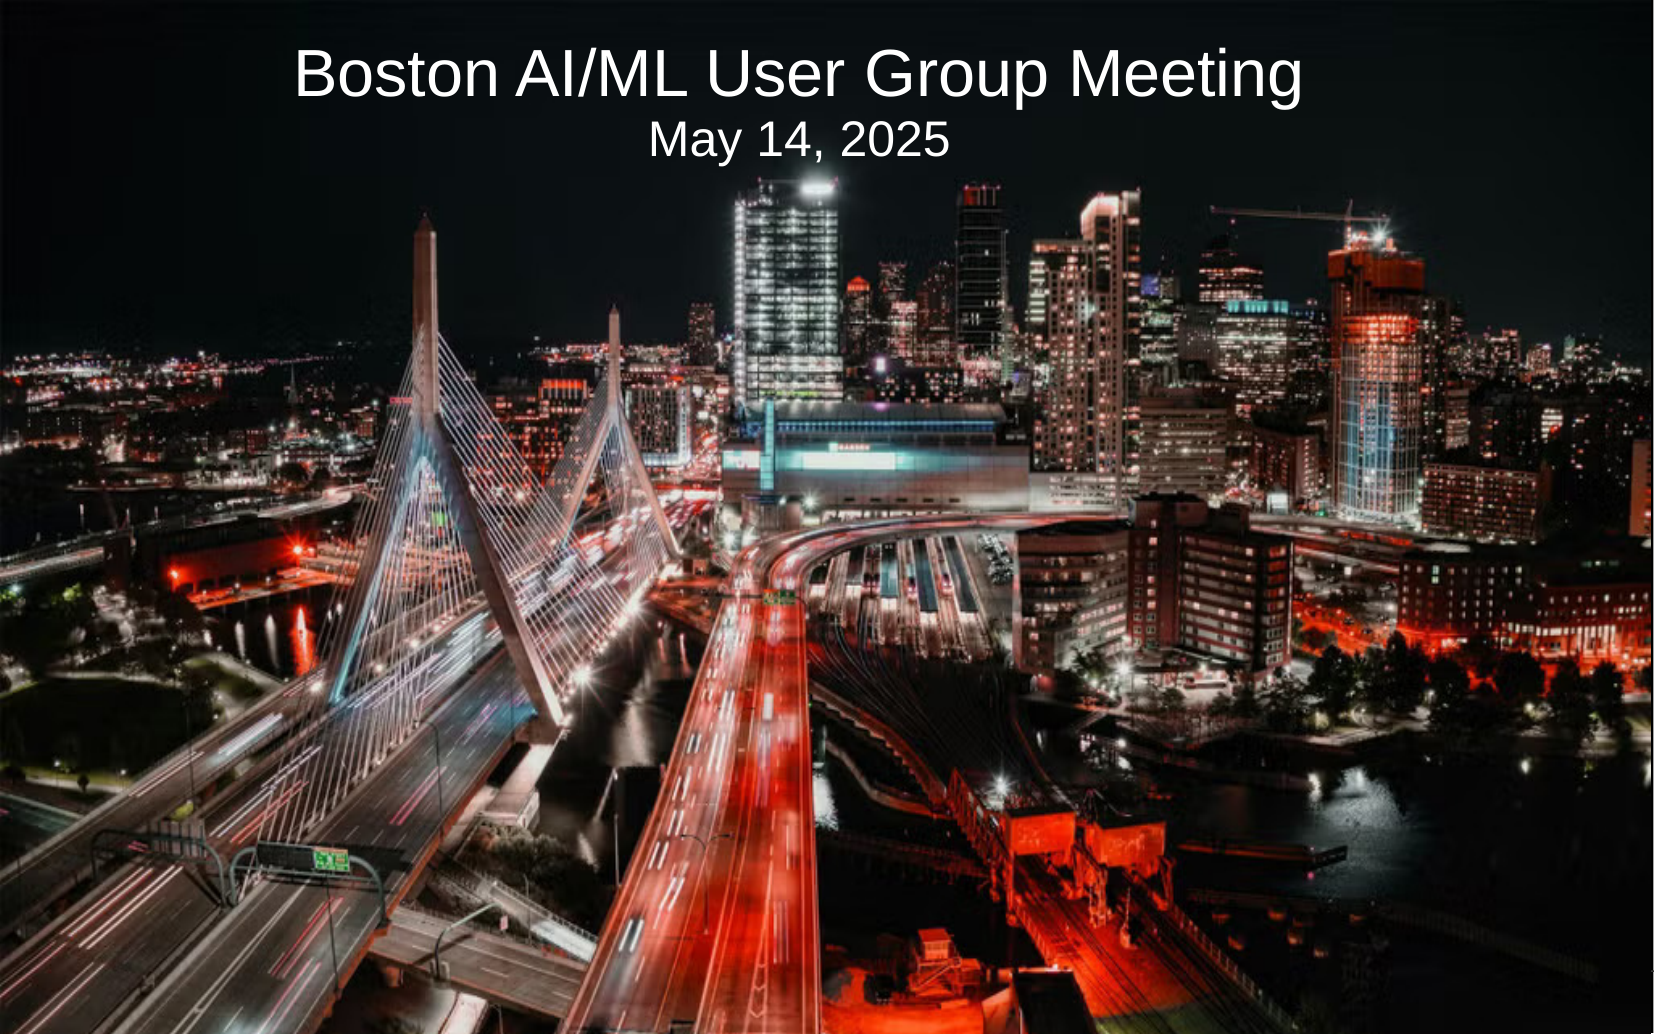

# Boston AI/ML User Group Meeting May 14, 2025